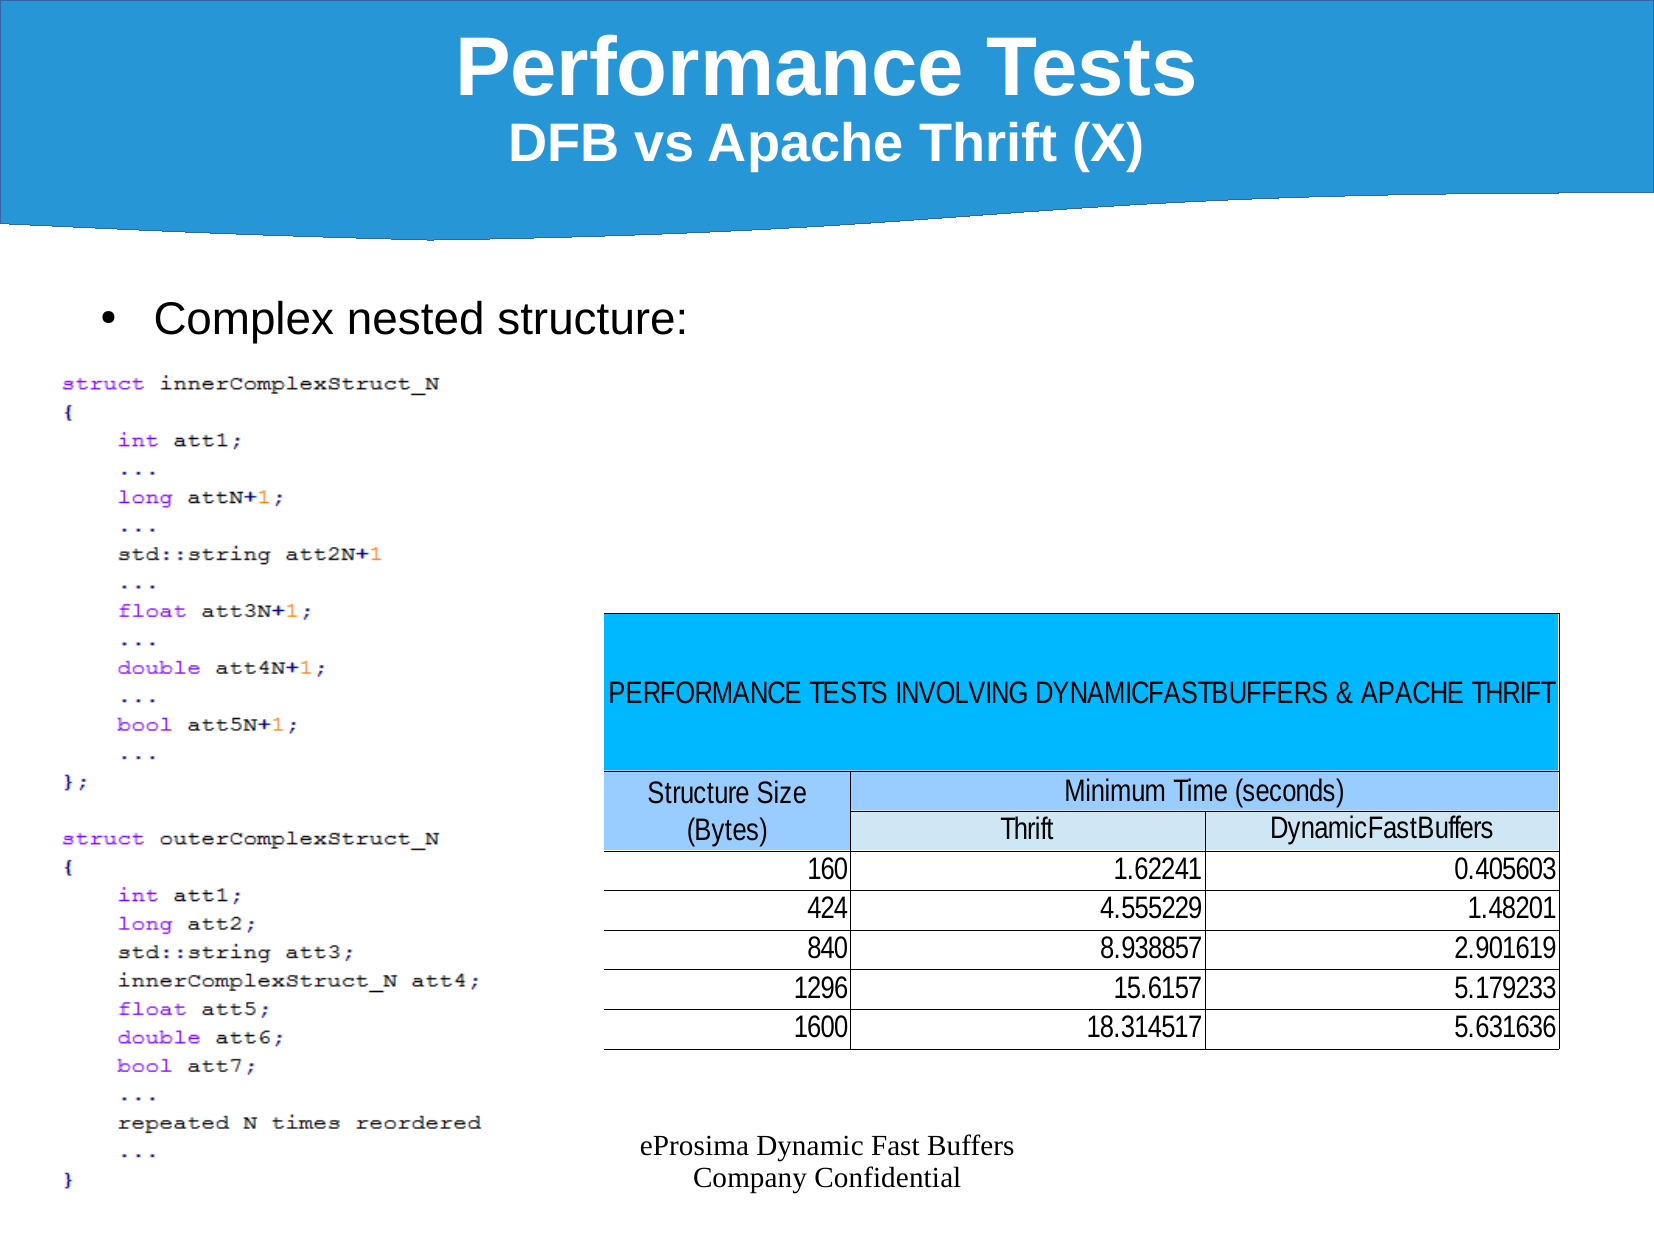

Performance Tests
DFB vs Apache Thrift (X)
# Complex nested structure:
eProsima Dynamic Fast Buffers